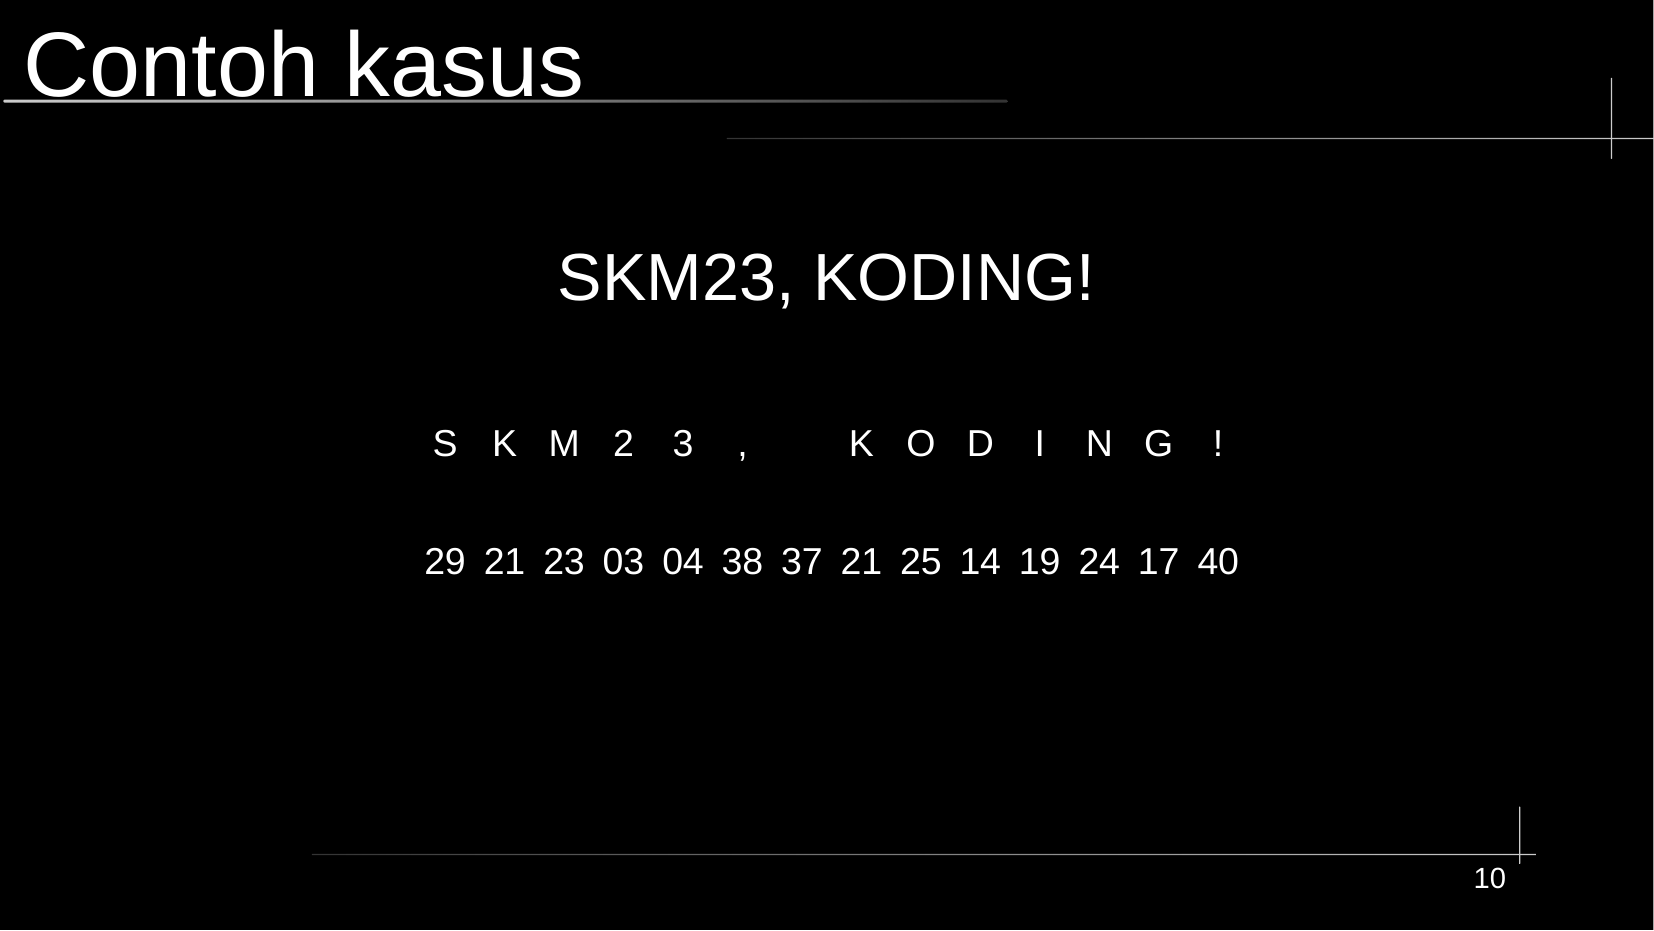

# Contoh kasus
SKM23, KODING!
| S | K | M | 2 | 3 | , | | K | O | D | I | N | G | ! |
| --- | --- | --- | --- | --- | --- | --- | --- | --- | --- | --- | --- | --- | --- |
| 29 | 21 | 23 | 03 | 04 | 38 | 37 | 21 | 25 | 14 | 19 | 24 | 17 | 40 |
10